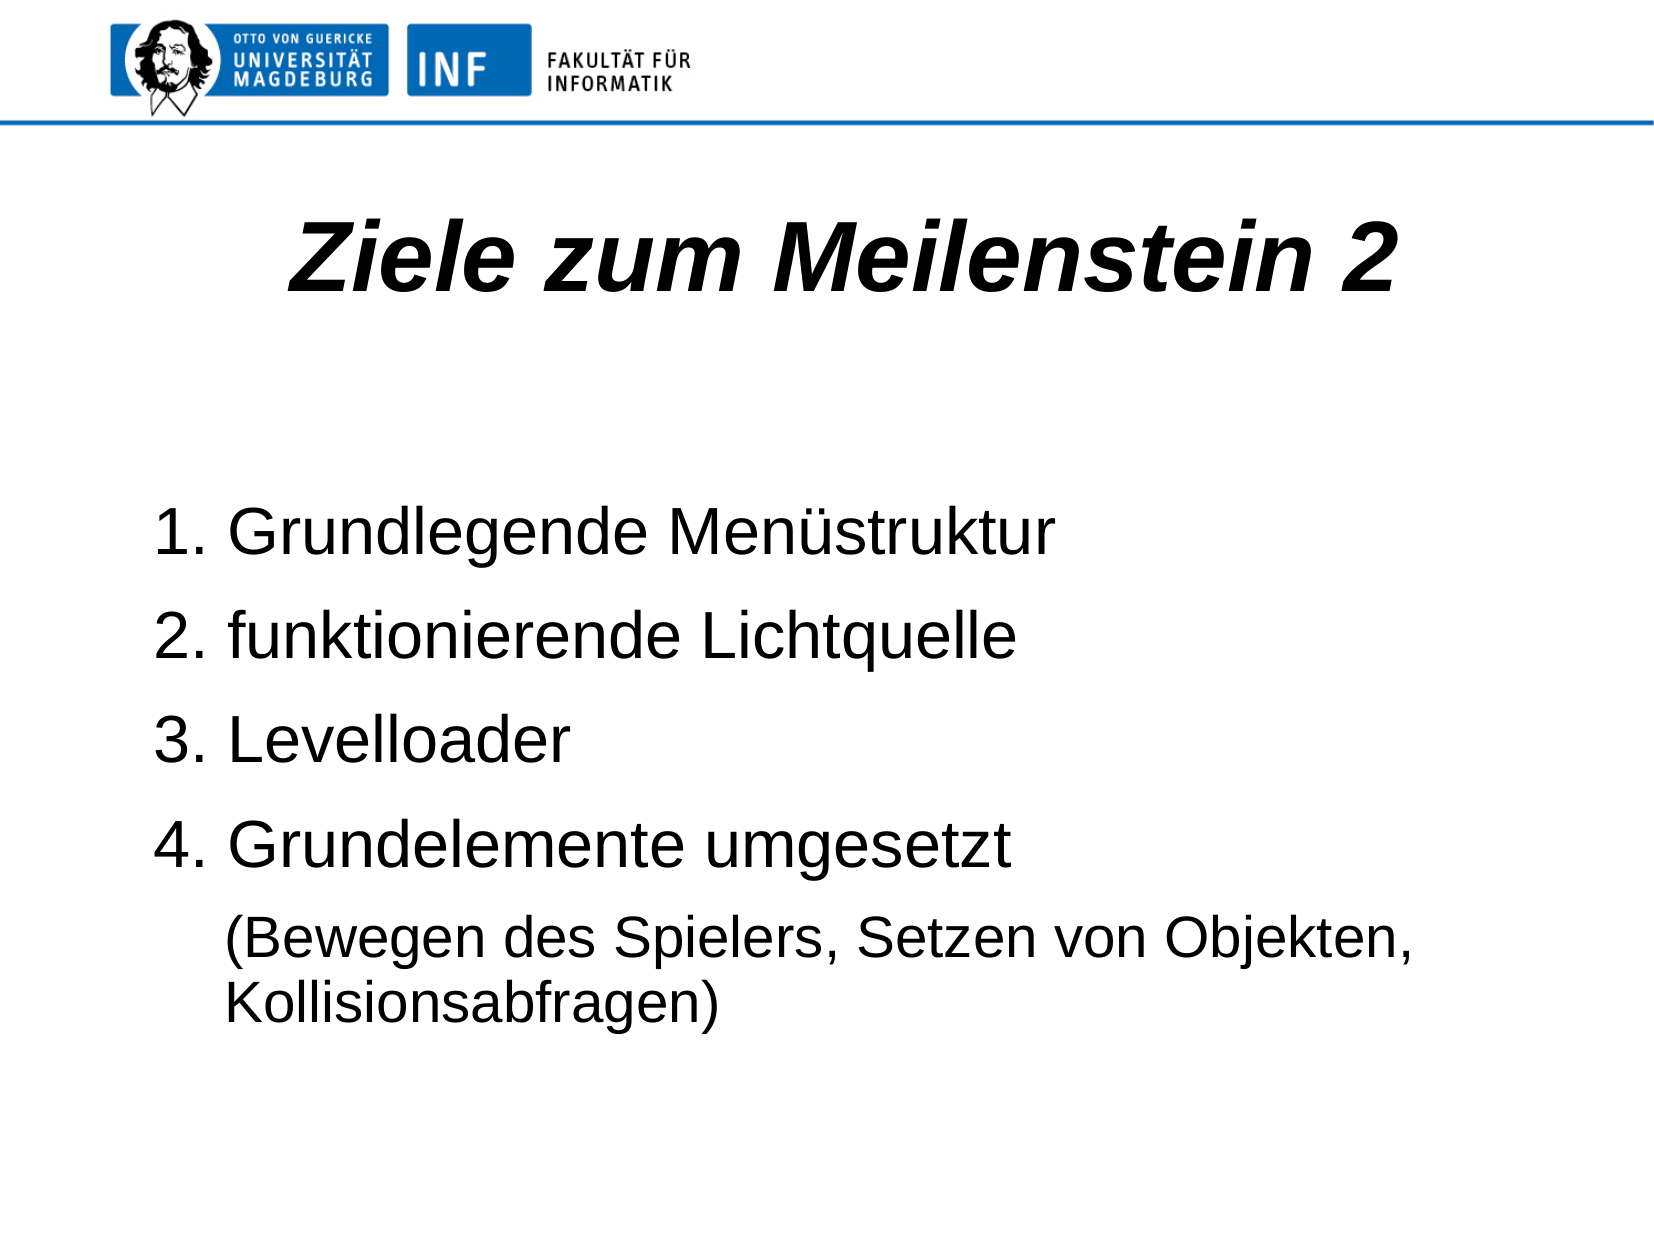

# Ziele zum Meilenstein 2
1. Grundlegende Menüstruktur
2. funktionierende Lichtquelle
3. Levelloader
4. Grundelemente umgesetzt
(Bewegen des Spielers, Setzen von Objekten, Kollisionsabfragen)